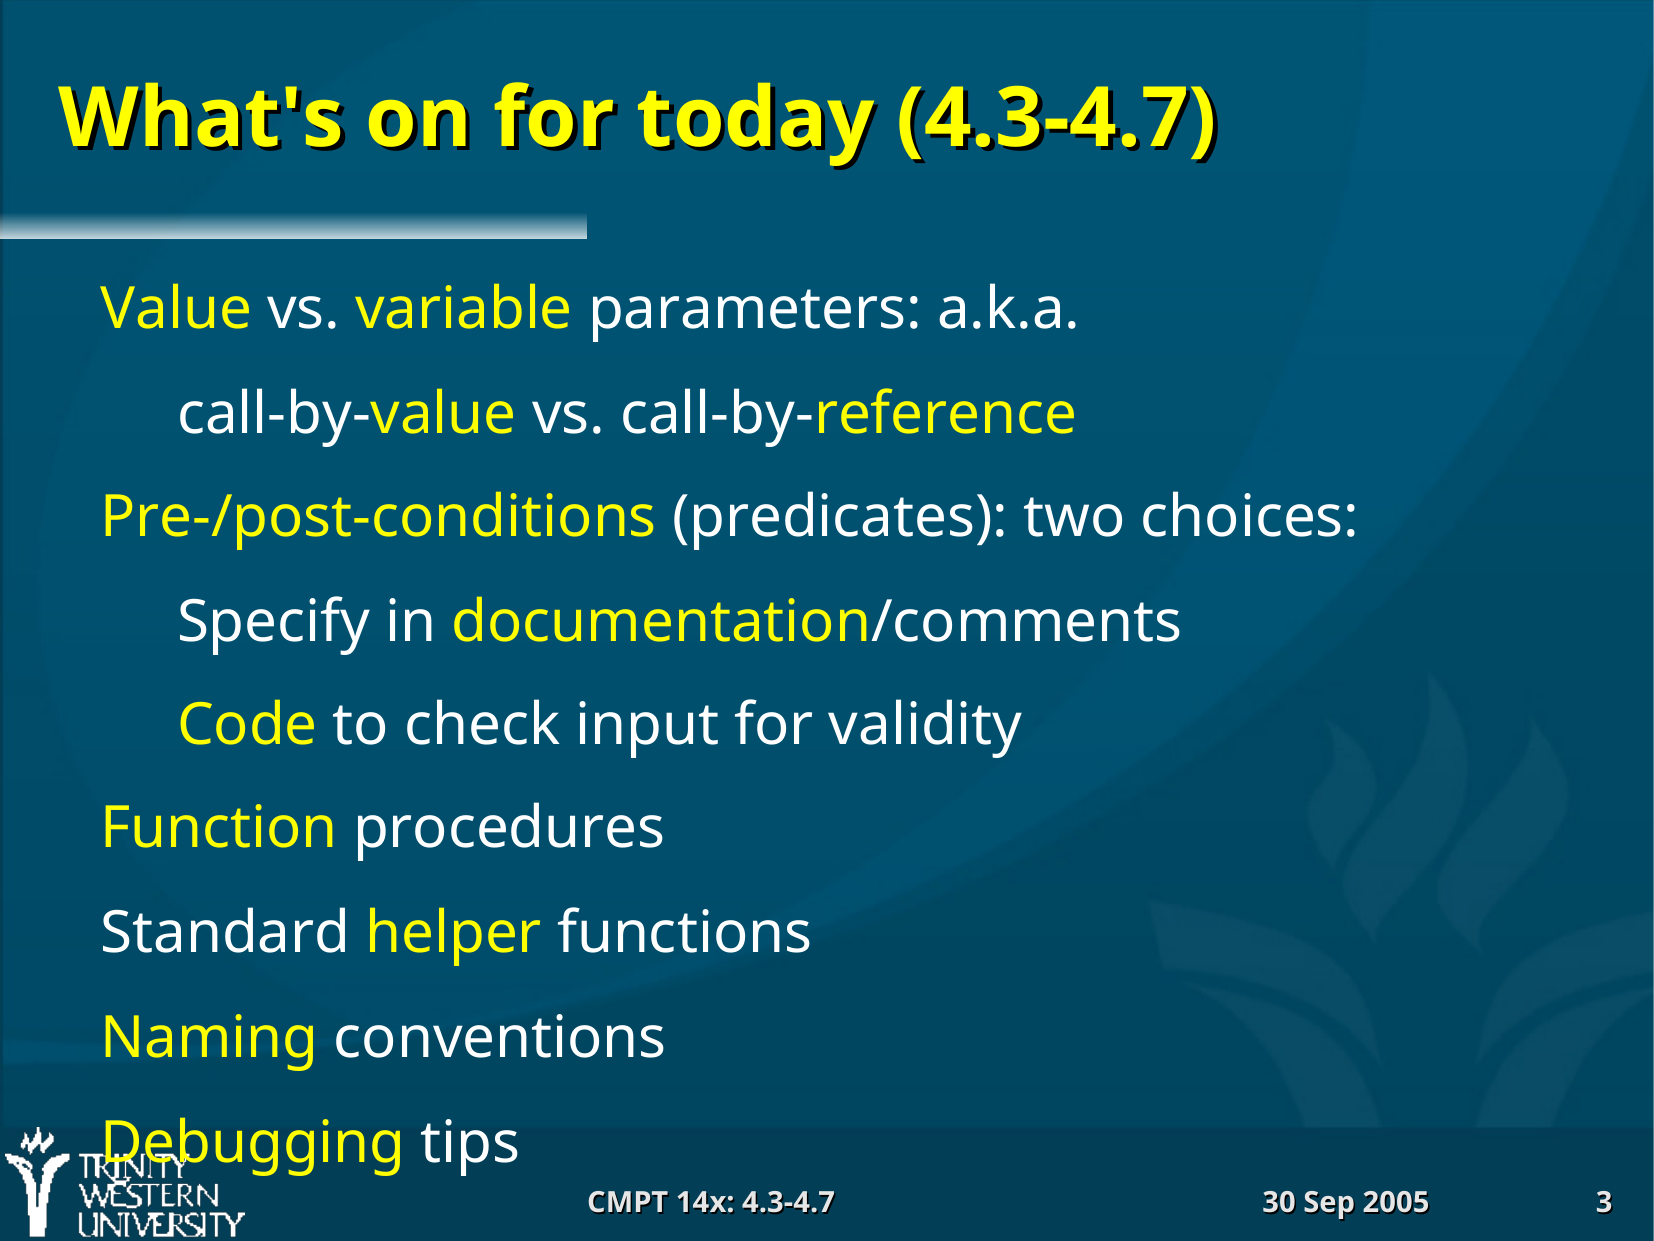

# What's on for today (4.3-4.7)
Value vs. variable parameters: a.k.a.
call-by-value vs. call-by-reference
Pre-/post-conditions (predicates): two choices:
Specify in documentation/comments
Code to check input for validity
Function procedures
Standard helper functions
Naming conventions
Debugging tips
CMPT 14x: 4.3-4.7
30 Sep 2005
3